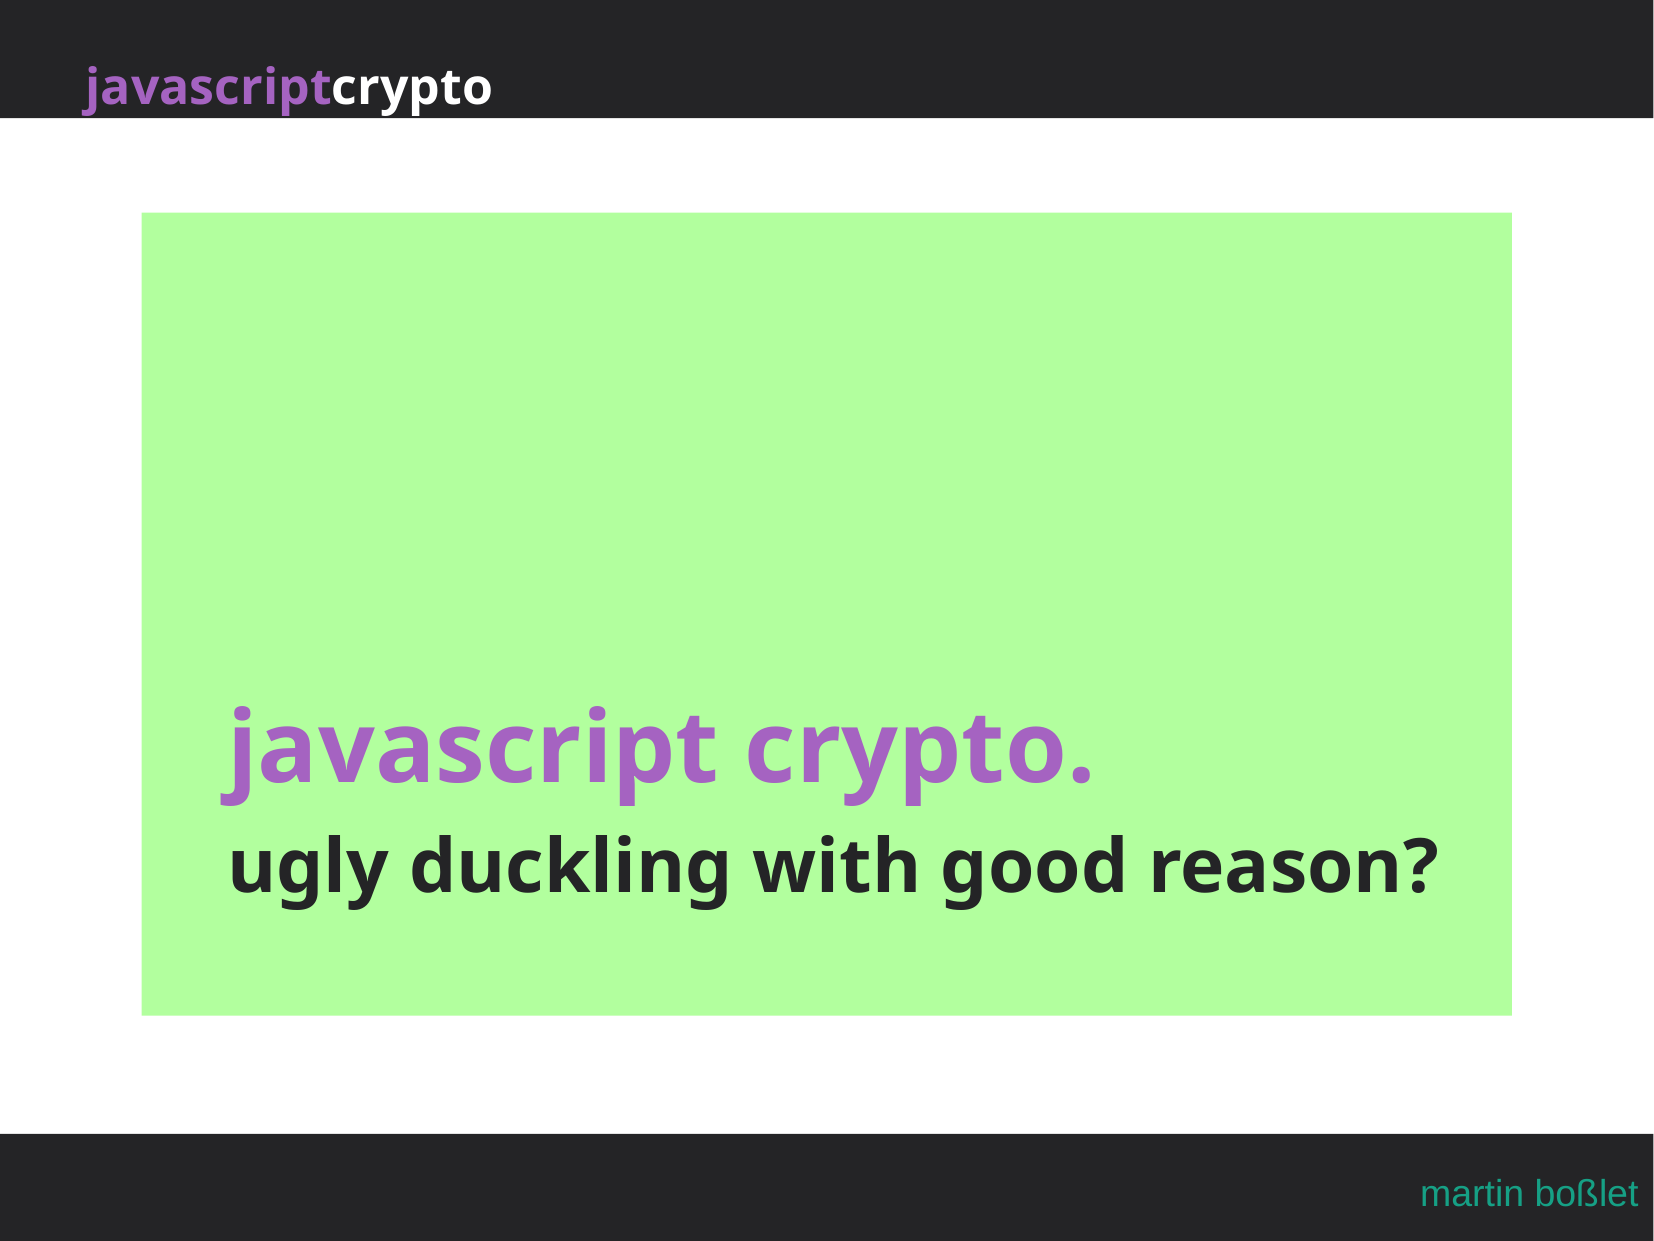

javascriptcrypto
javascript crypto.
ugly duckling with good reason?
martin boßlet